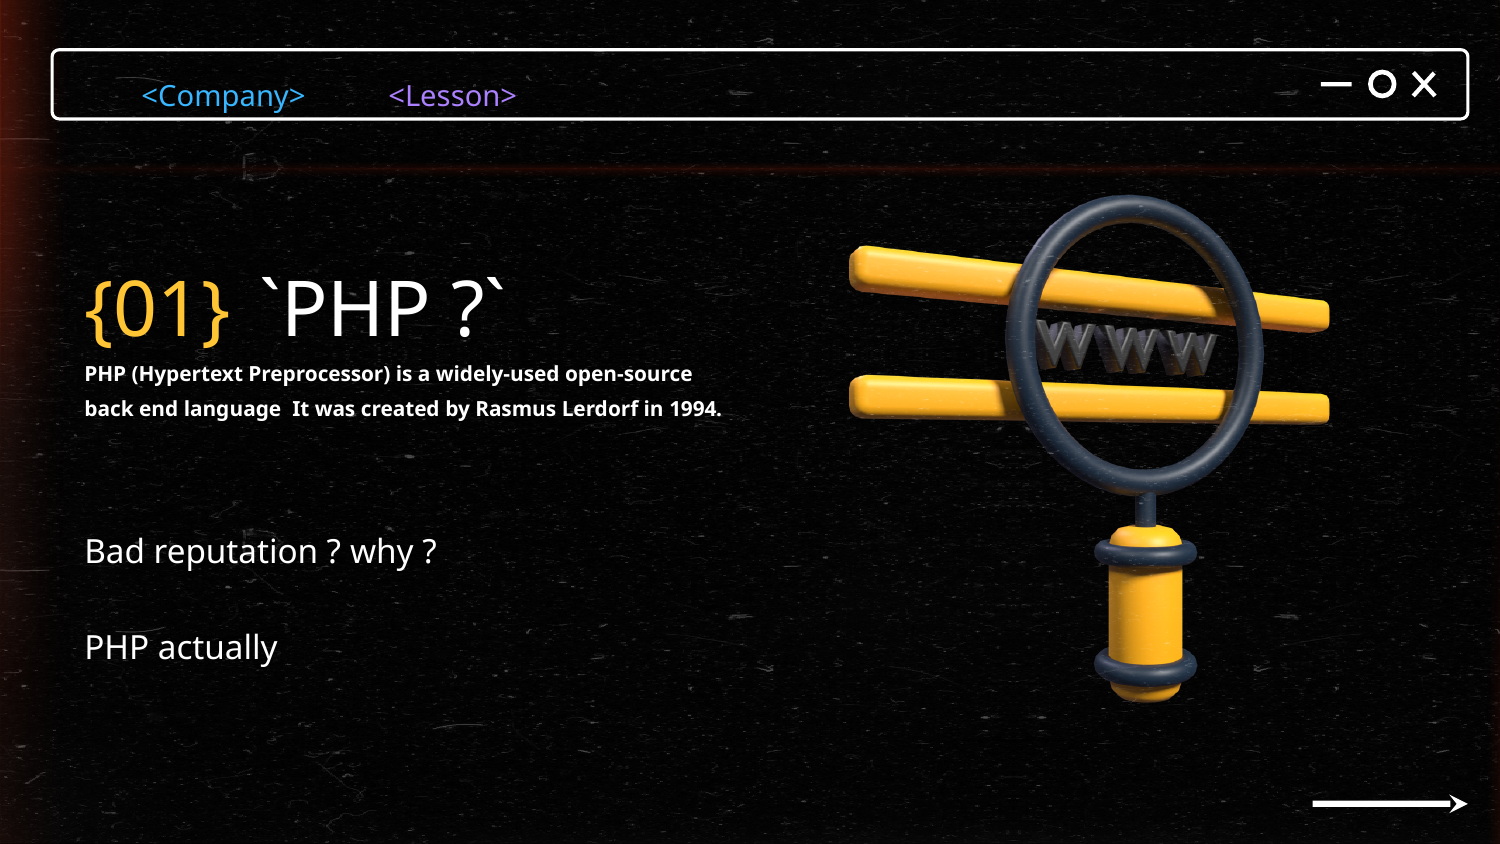

<Company> <Lesson>
{01}
`PHP ?`
PHP (Hypertext Preprocessor) is a widely-used open-source back end language It was created by Rasmus Lerdorf in 1994.
Bad reputation ? why ?
PHP actually